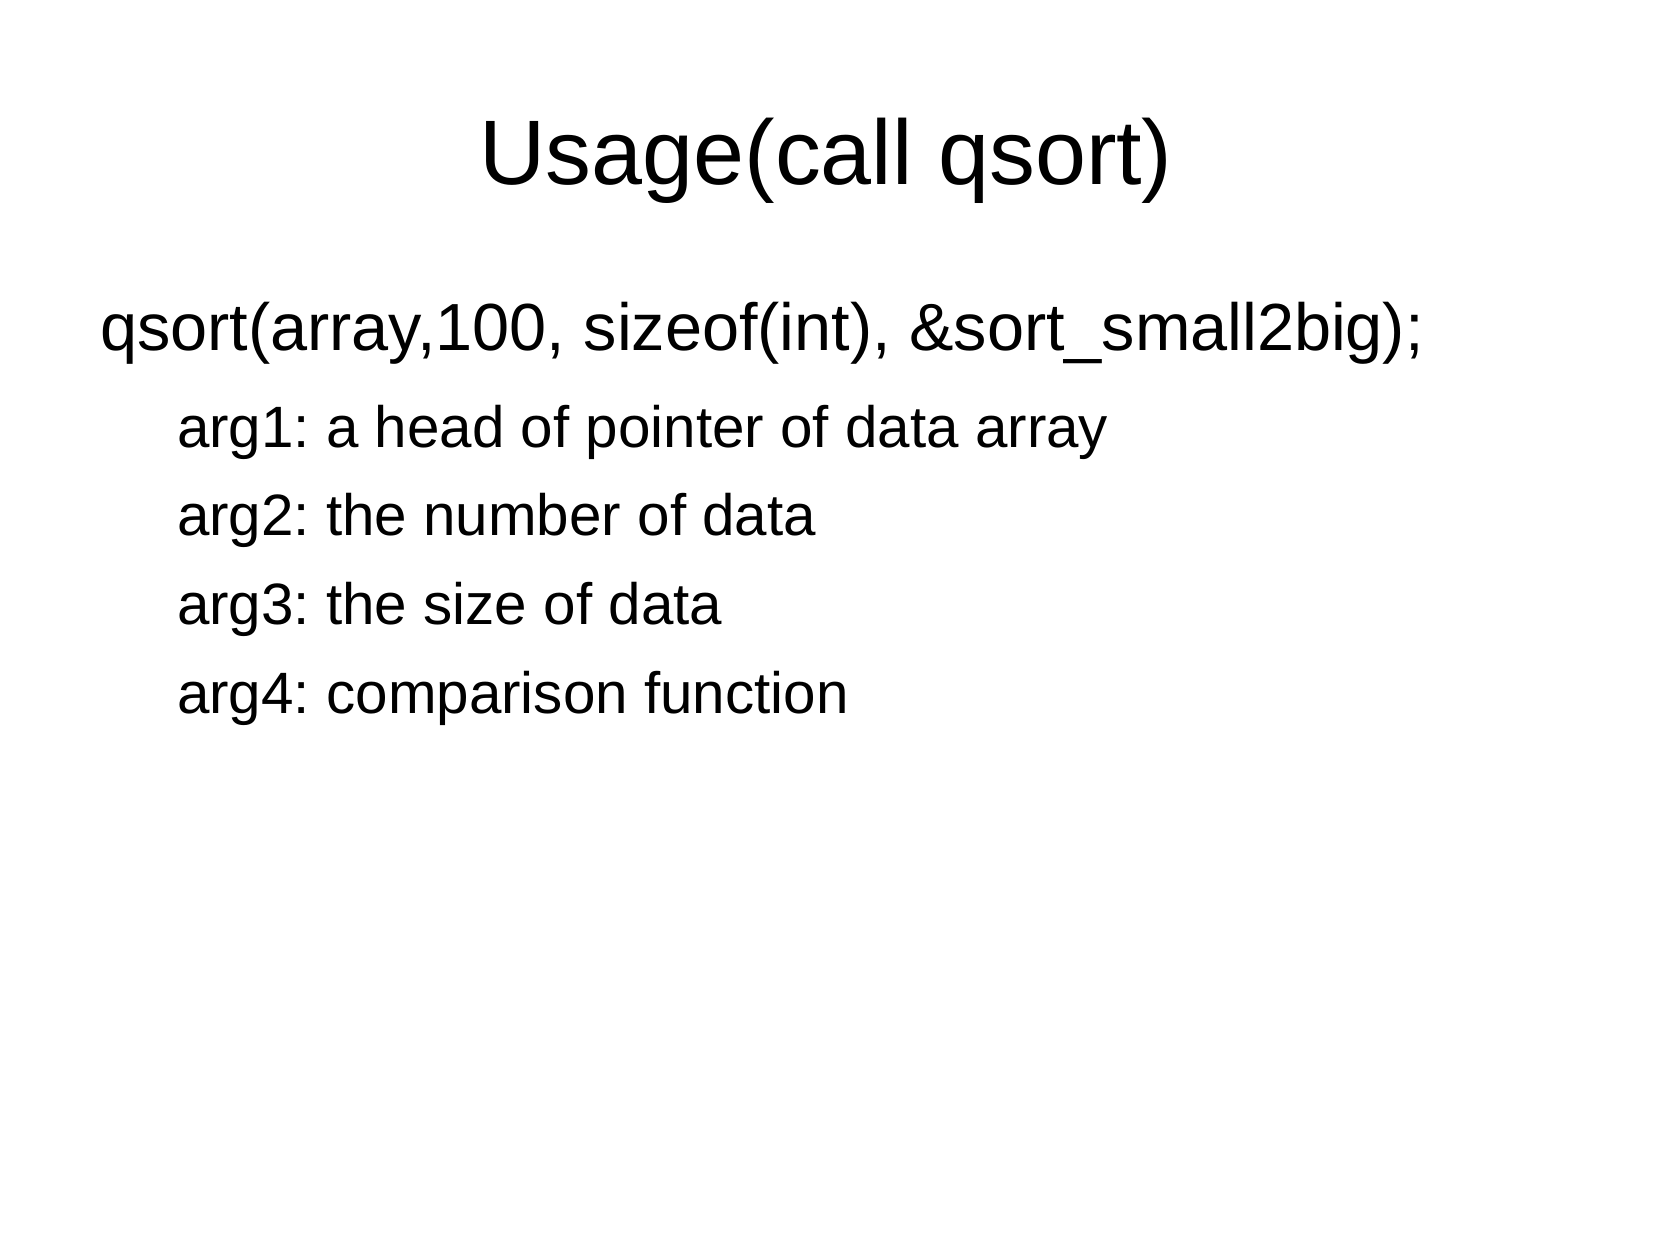

# Usage(call qsort)
qsort(array,100, sizeof(int), &sort_small2big);
arg1: a head of pointer of data array
arg2: the number of data
arg3: the size of data
arg4: comparison function